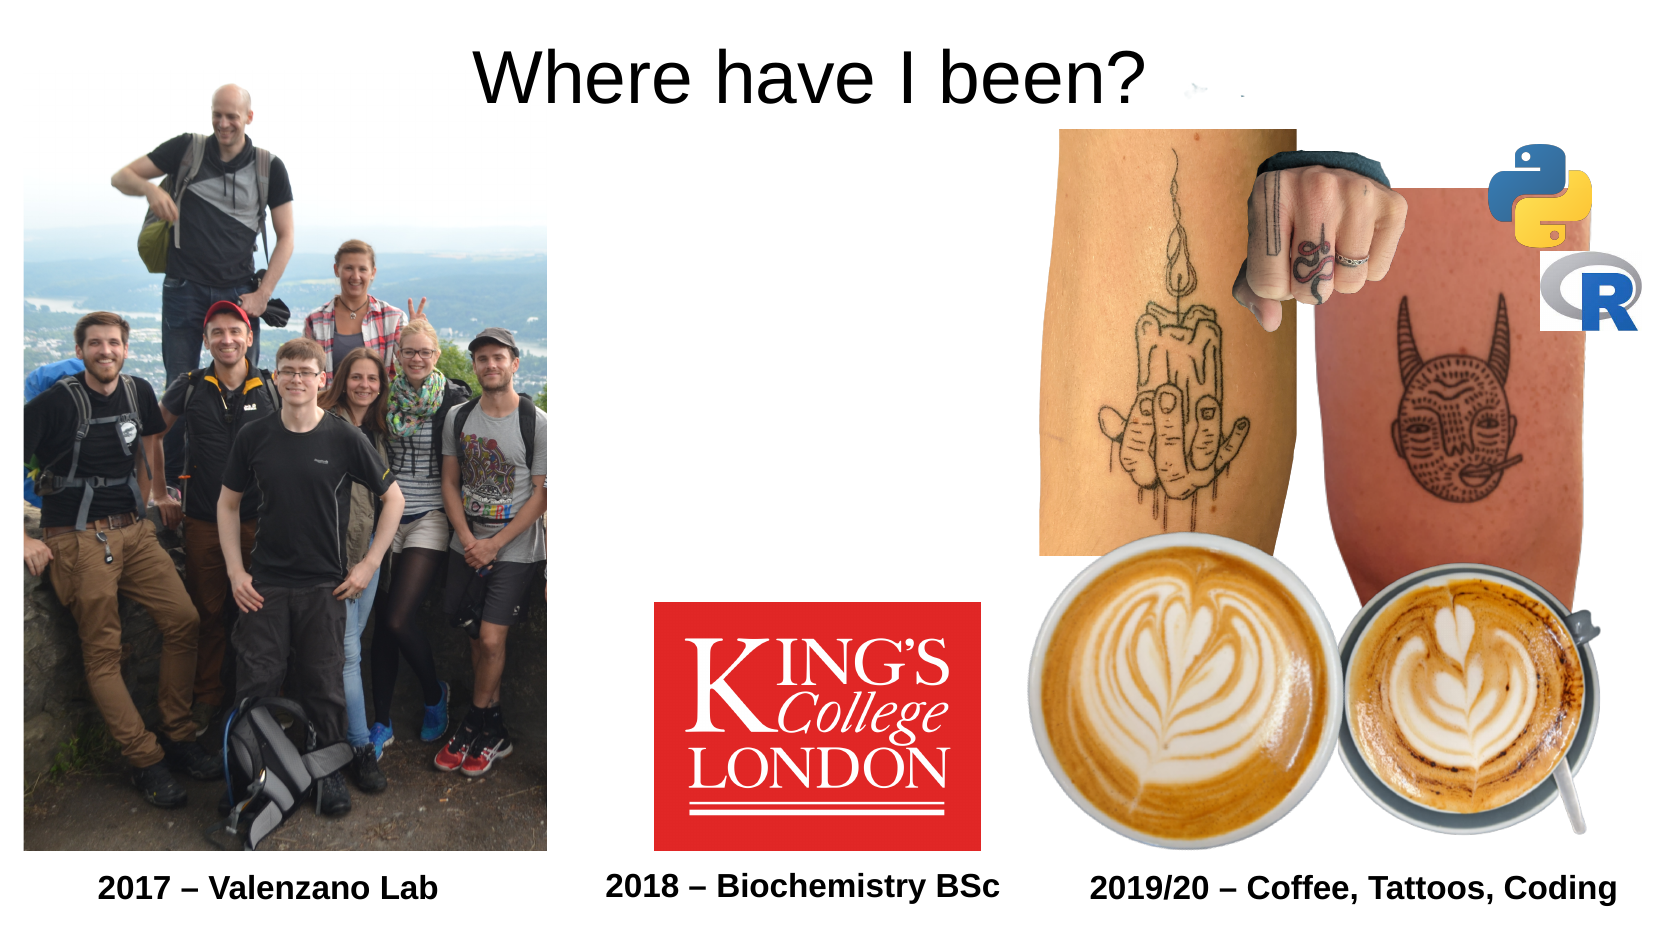

# Where have I been?
2018 – Biochemistry BSc
2017 – Valenzano Lab
2019/20 – Coffee, Tattoos, Coding